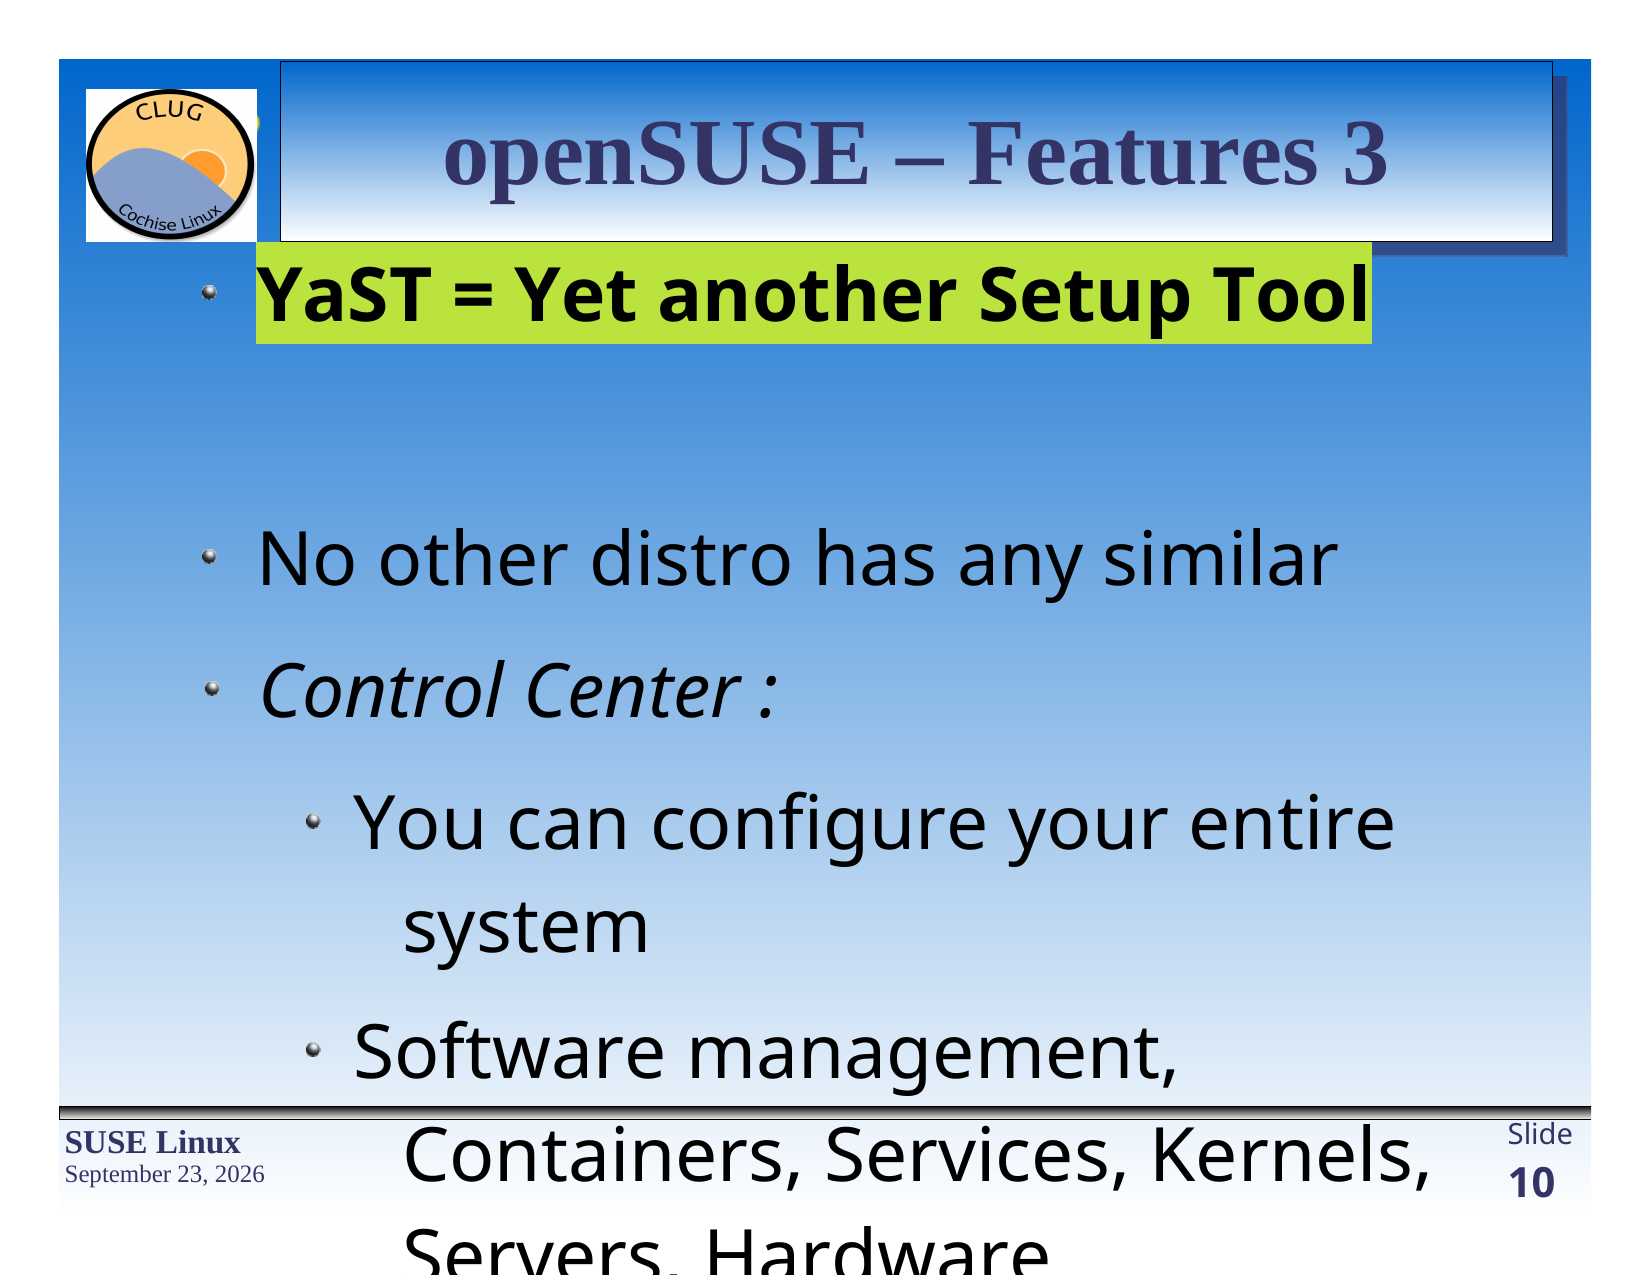

# openSUSE – Features 3
YaST = Yet another Setup Tool
No other distro has any similar
Control Center :
You can configure your entire system
Software management, Containers, Services, Kernels, Servers, Hardware